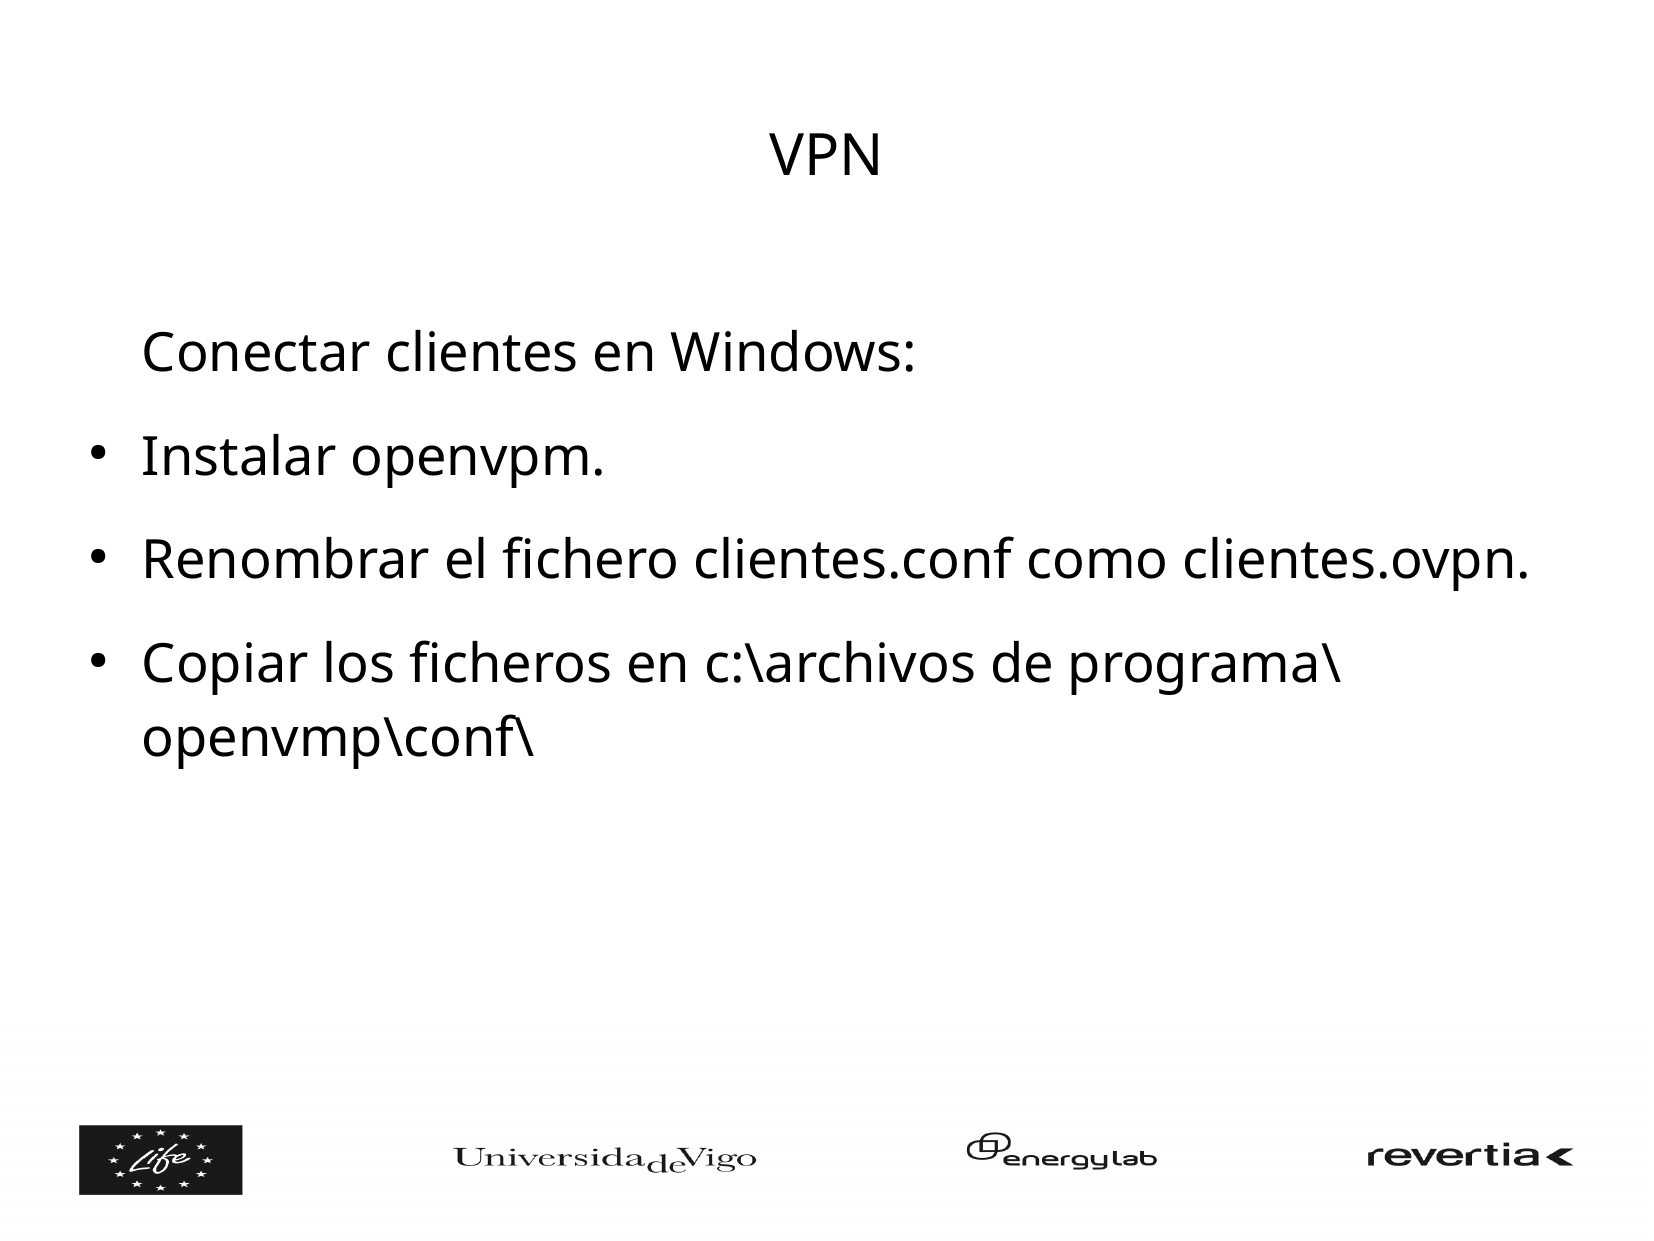

# VPN
Conectar clientes en Windows:
Instalar openvpm.
Renombrar el fichero clientes.conf como clientes.ovpn.
Copiar los ficheros en c:\archivos de programa\openvmp\conf\